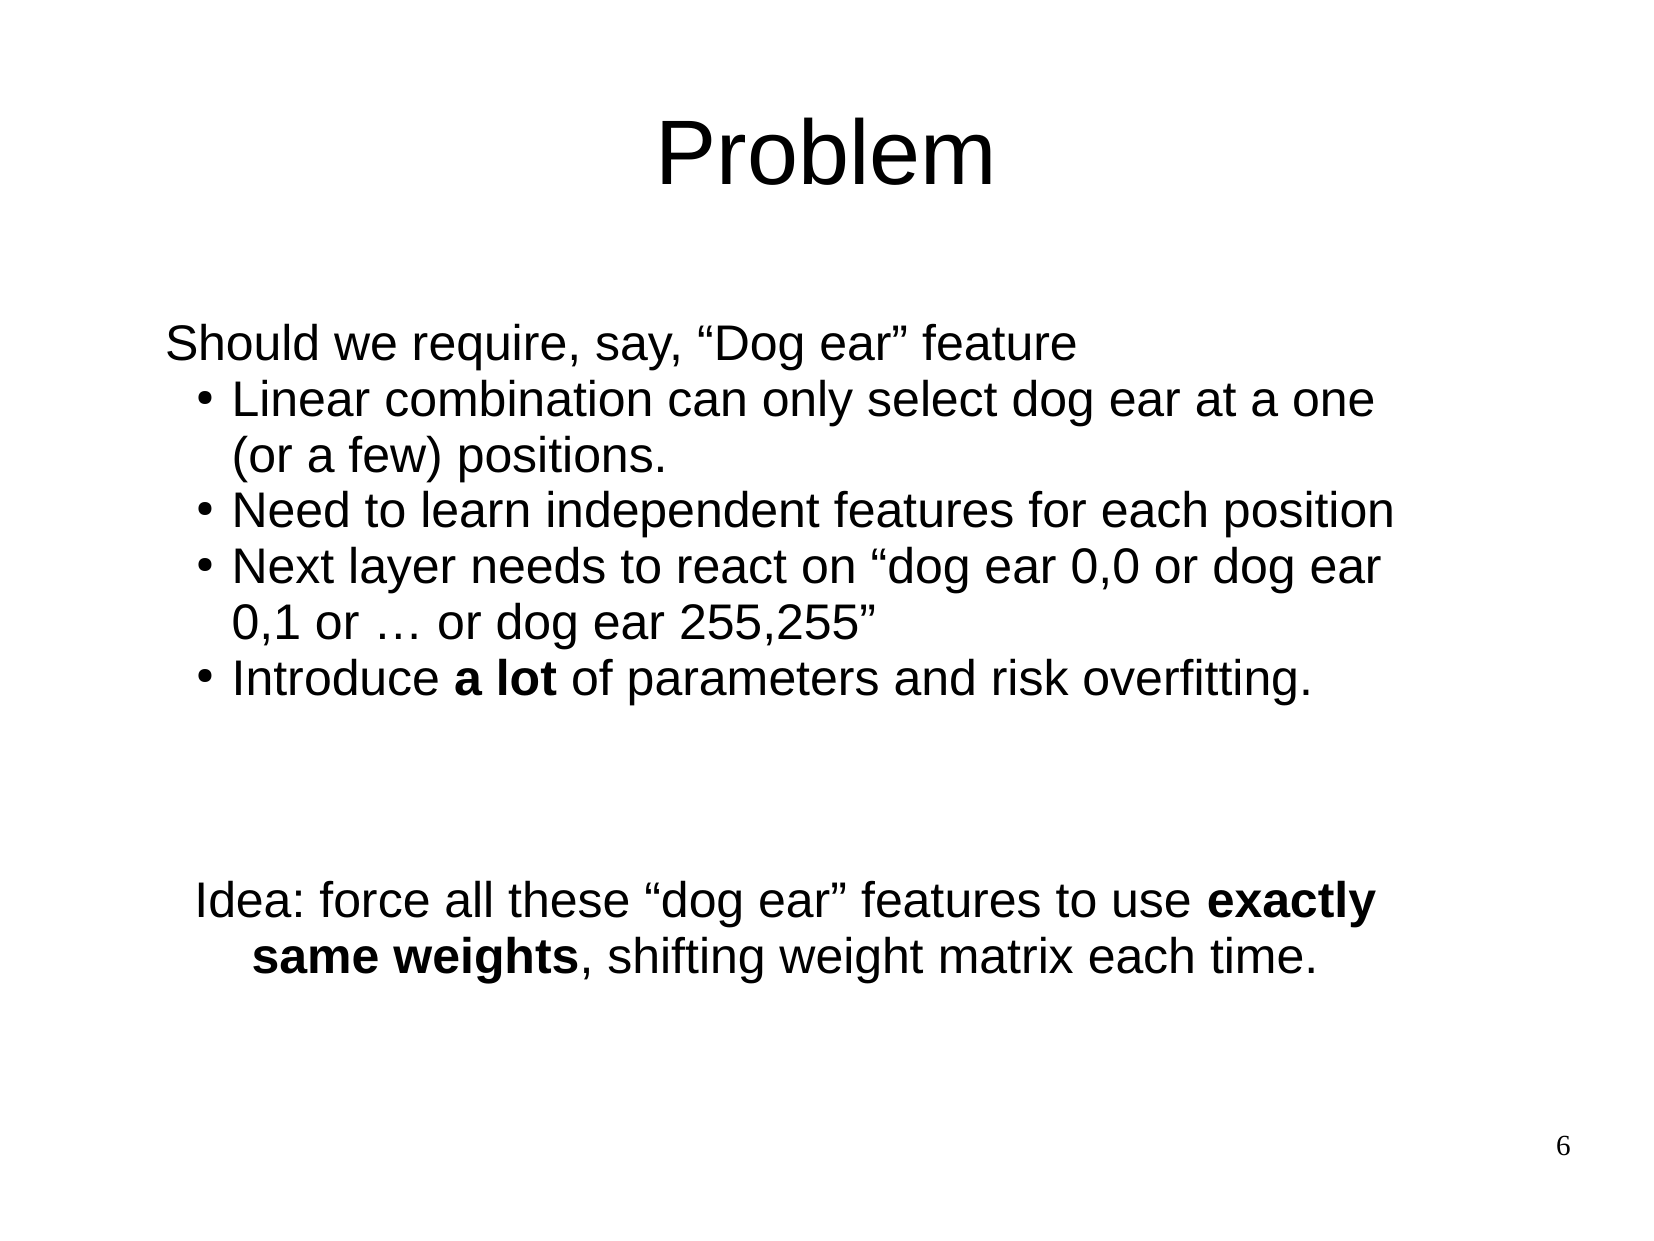

# Problem
	Should we require, say, “Dog ear” feature
Linear combination can only select dog ear at a one (or a few) positions.
Need to learn independent features for each position
Next layer needs to react on “dog ear 0,0 or dog ear 0,1 or … or dog ear 255,255”
Introduce a lot of parameters and risk overfitting.
Idea: force all these “dog ear” features to use exactly same weights, shifting weight matrix each time.
6